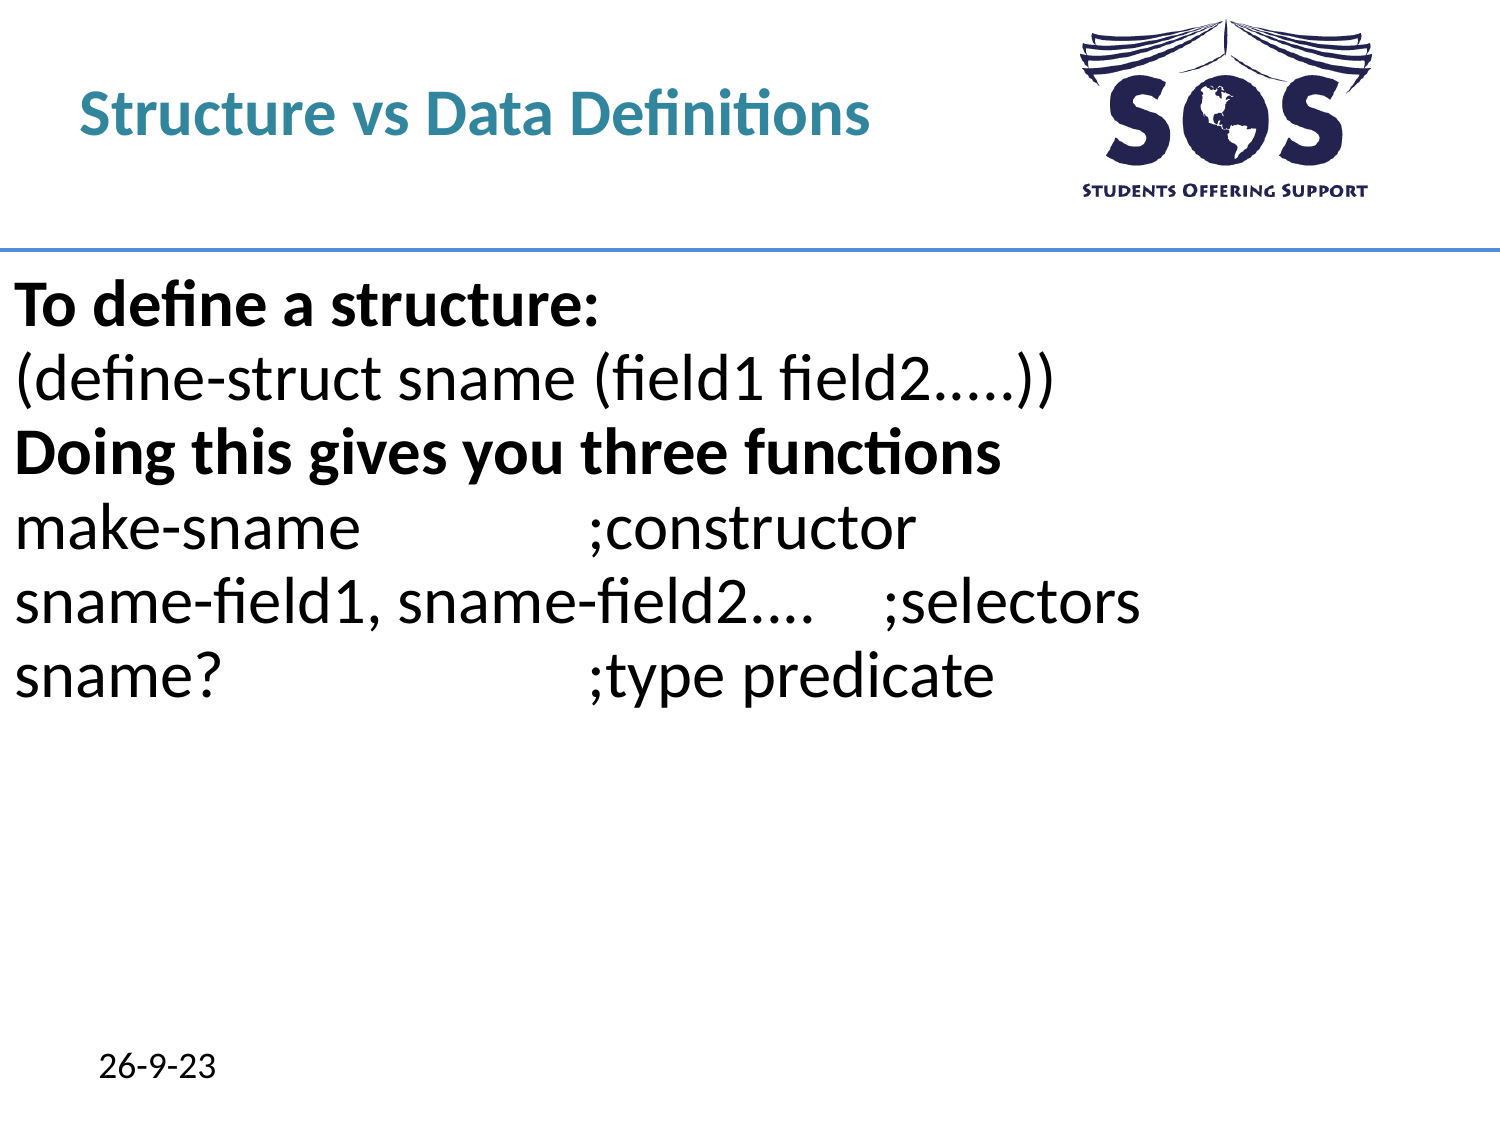

# Matrix Inverse
Structure vs Data Definitions
To define a structure:
(define-struct sname (field1 field2.....))
Doing this gives you three functions
make-sname				;constructor
sname-field1, sname-field2....	;selectors
sname?					;type predicate